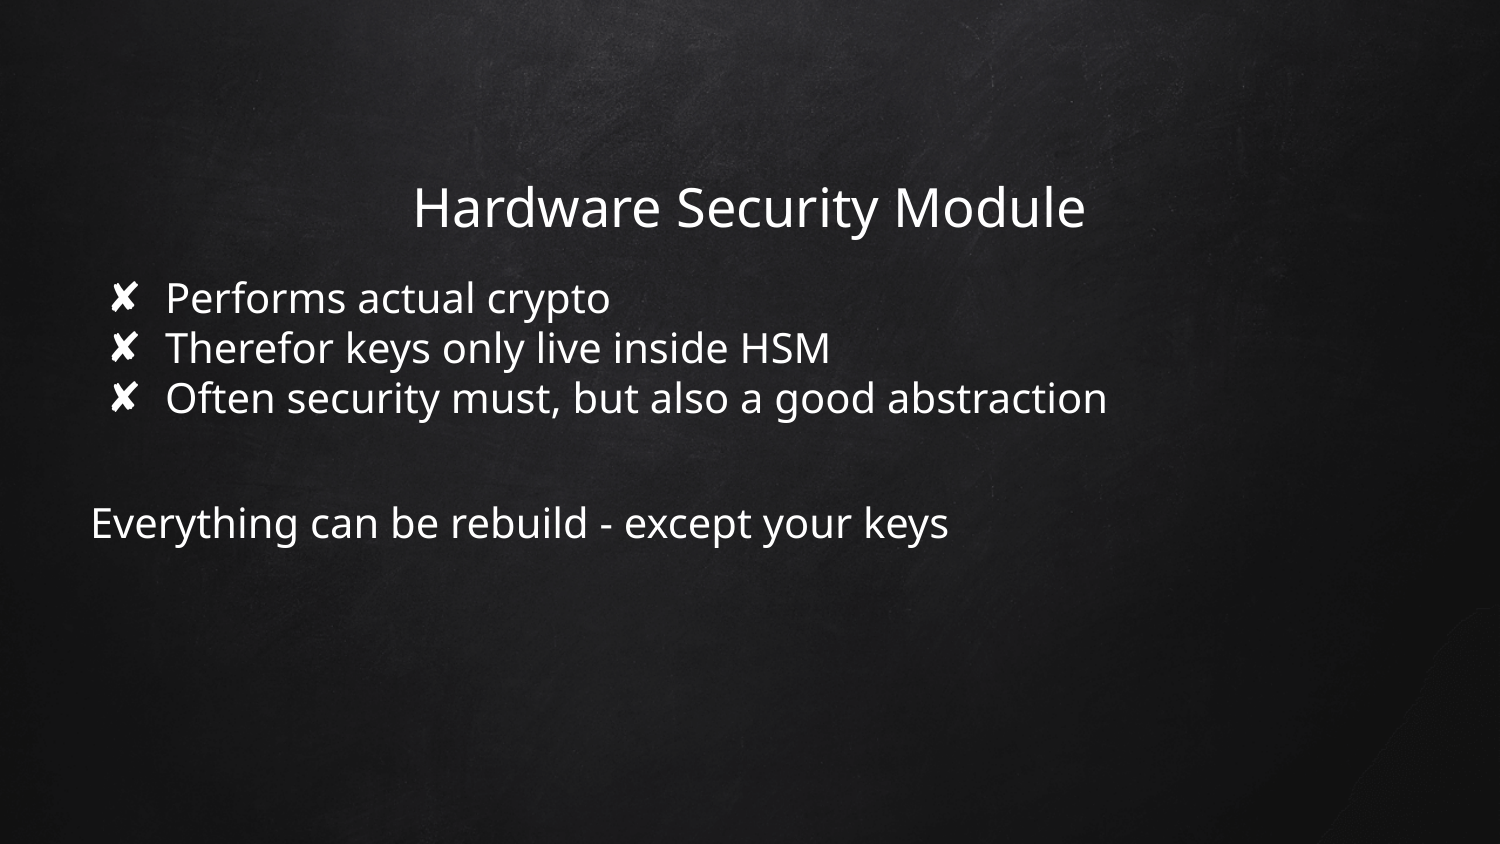

# Hardware Security Module
Performs actual crypto
Therefor keys only live inside HSM
Often security must, but also a good abstraction
Everything can be rebuild - except your keys